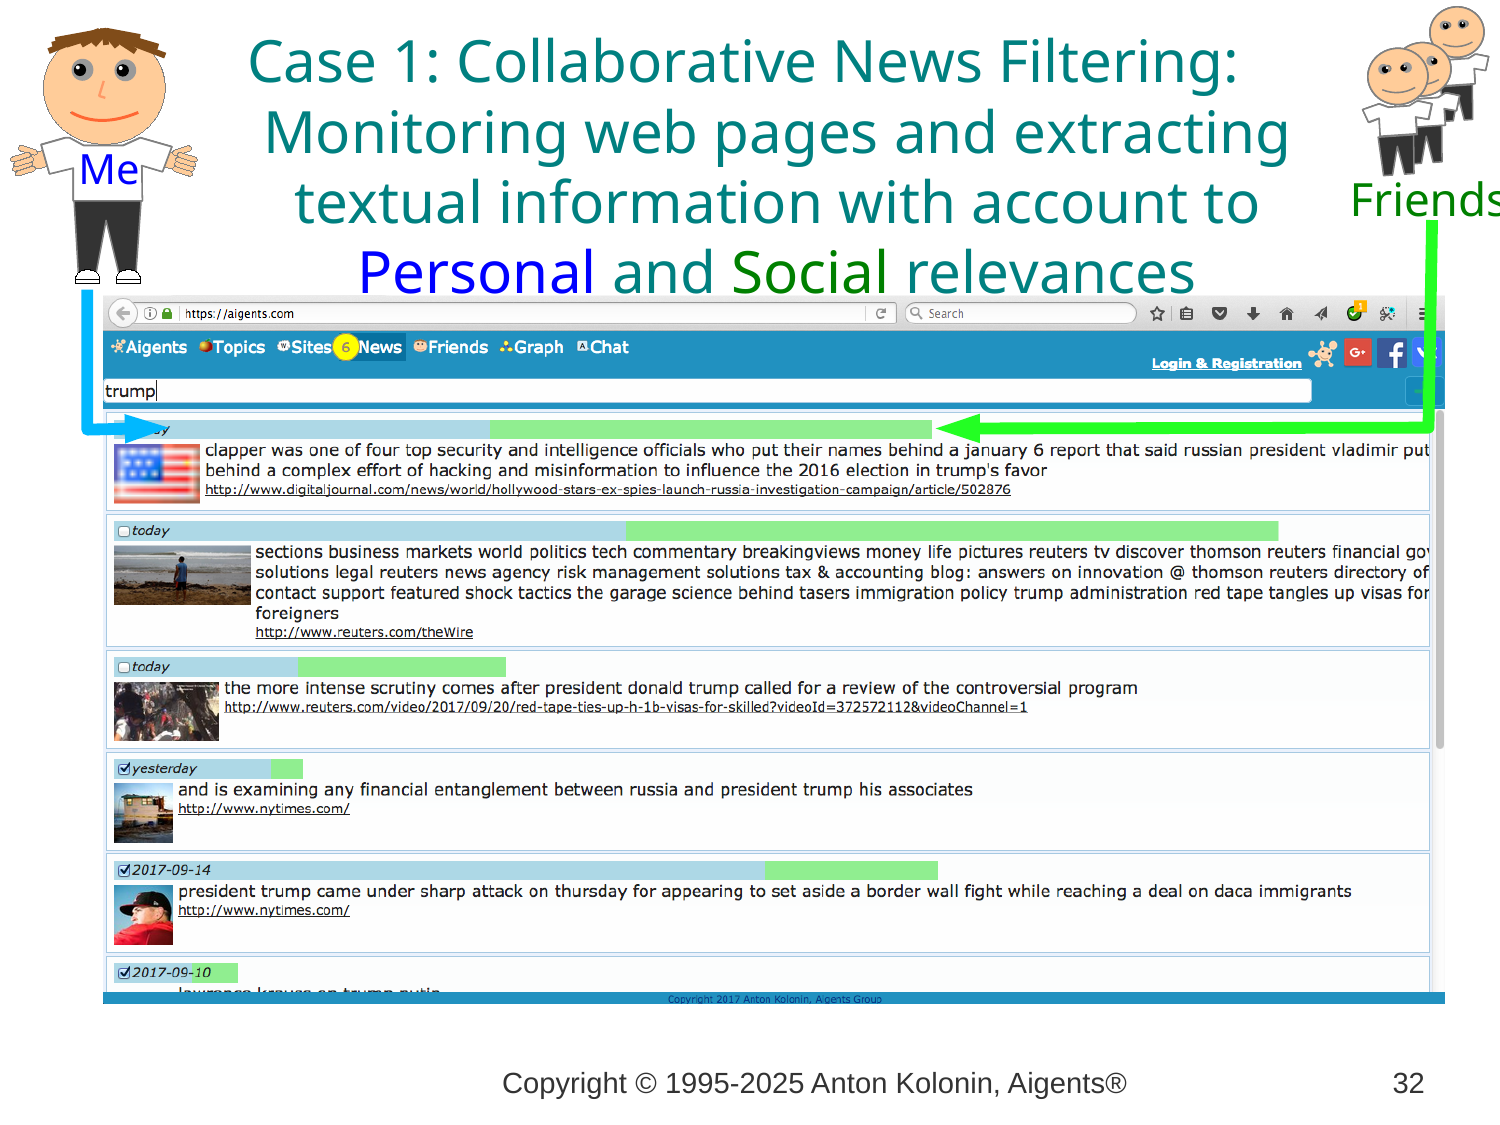

Case 1: Collaborative News Filtering:
Friends
Me
Monitoring web pages and extracting textual information with account to
Personal and Social relevances
Copyright © 1995-2025 Anton Kolonin, Aigents®
32